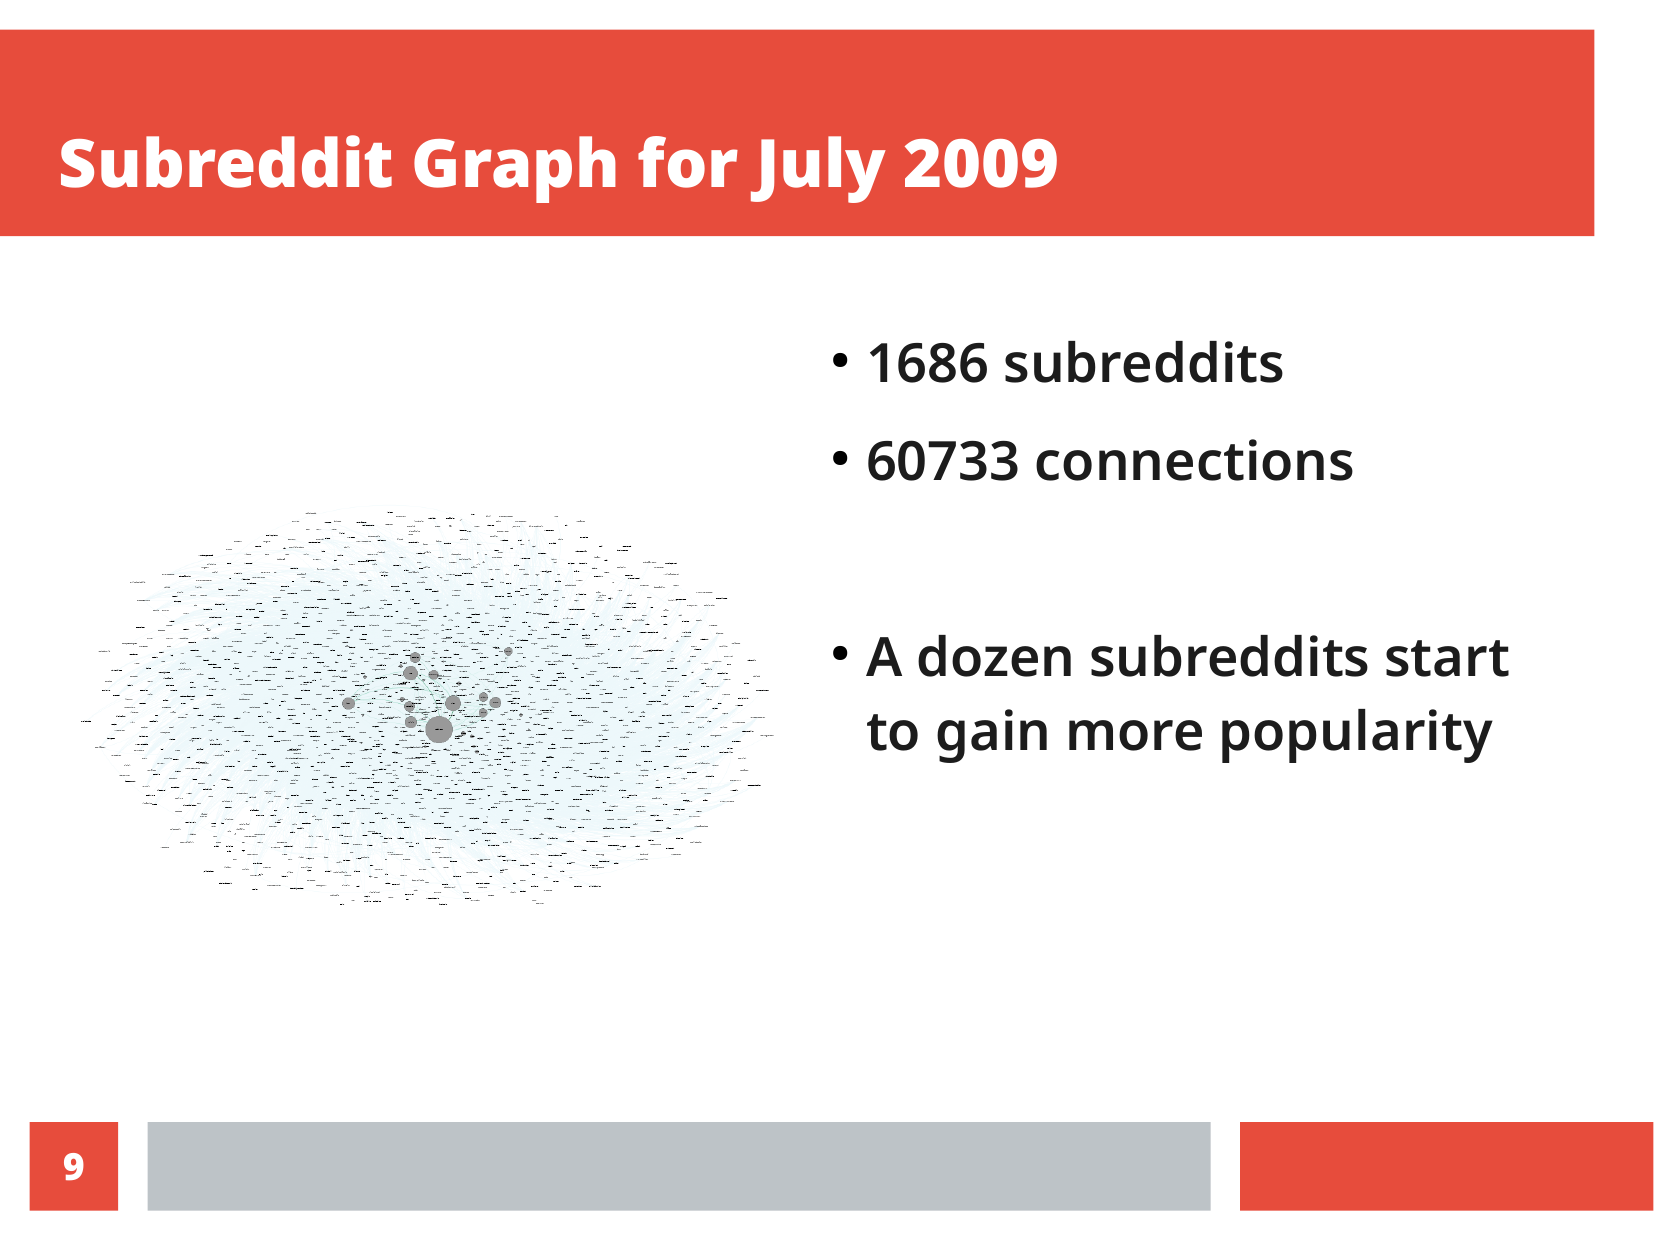

# Subreddit Graph for July 2009
1686 subreddits
60733 connections
A dozen subreddits start to gain more popularity
9